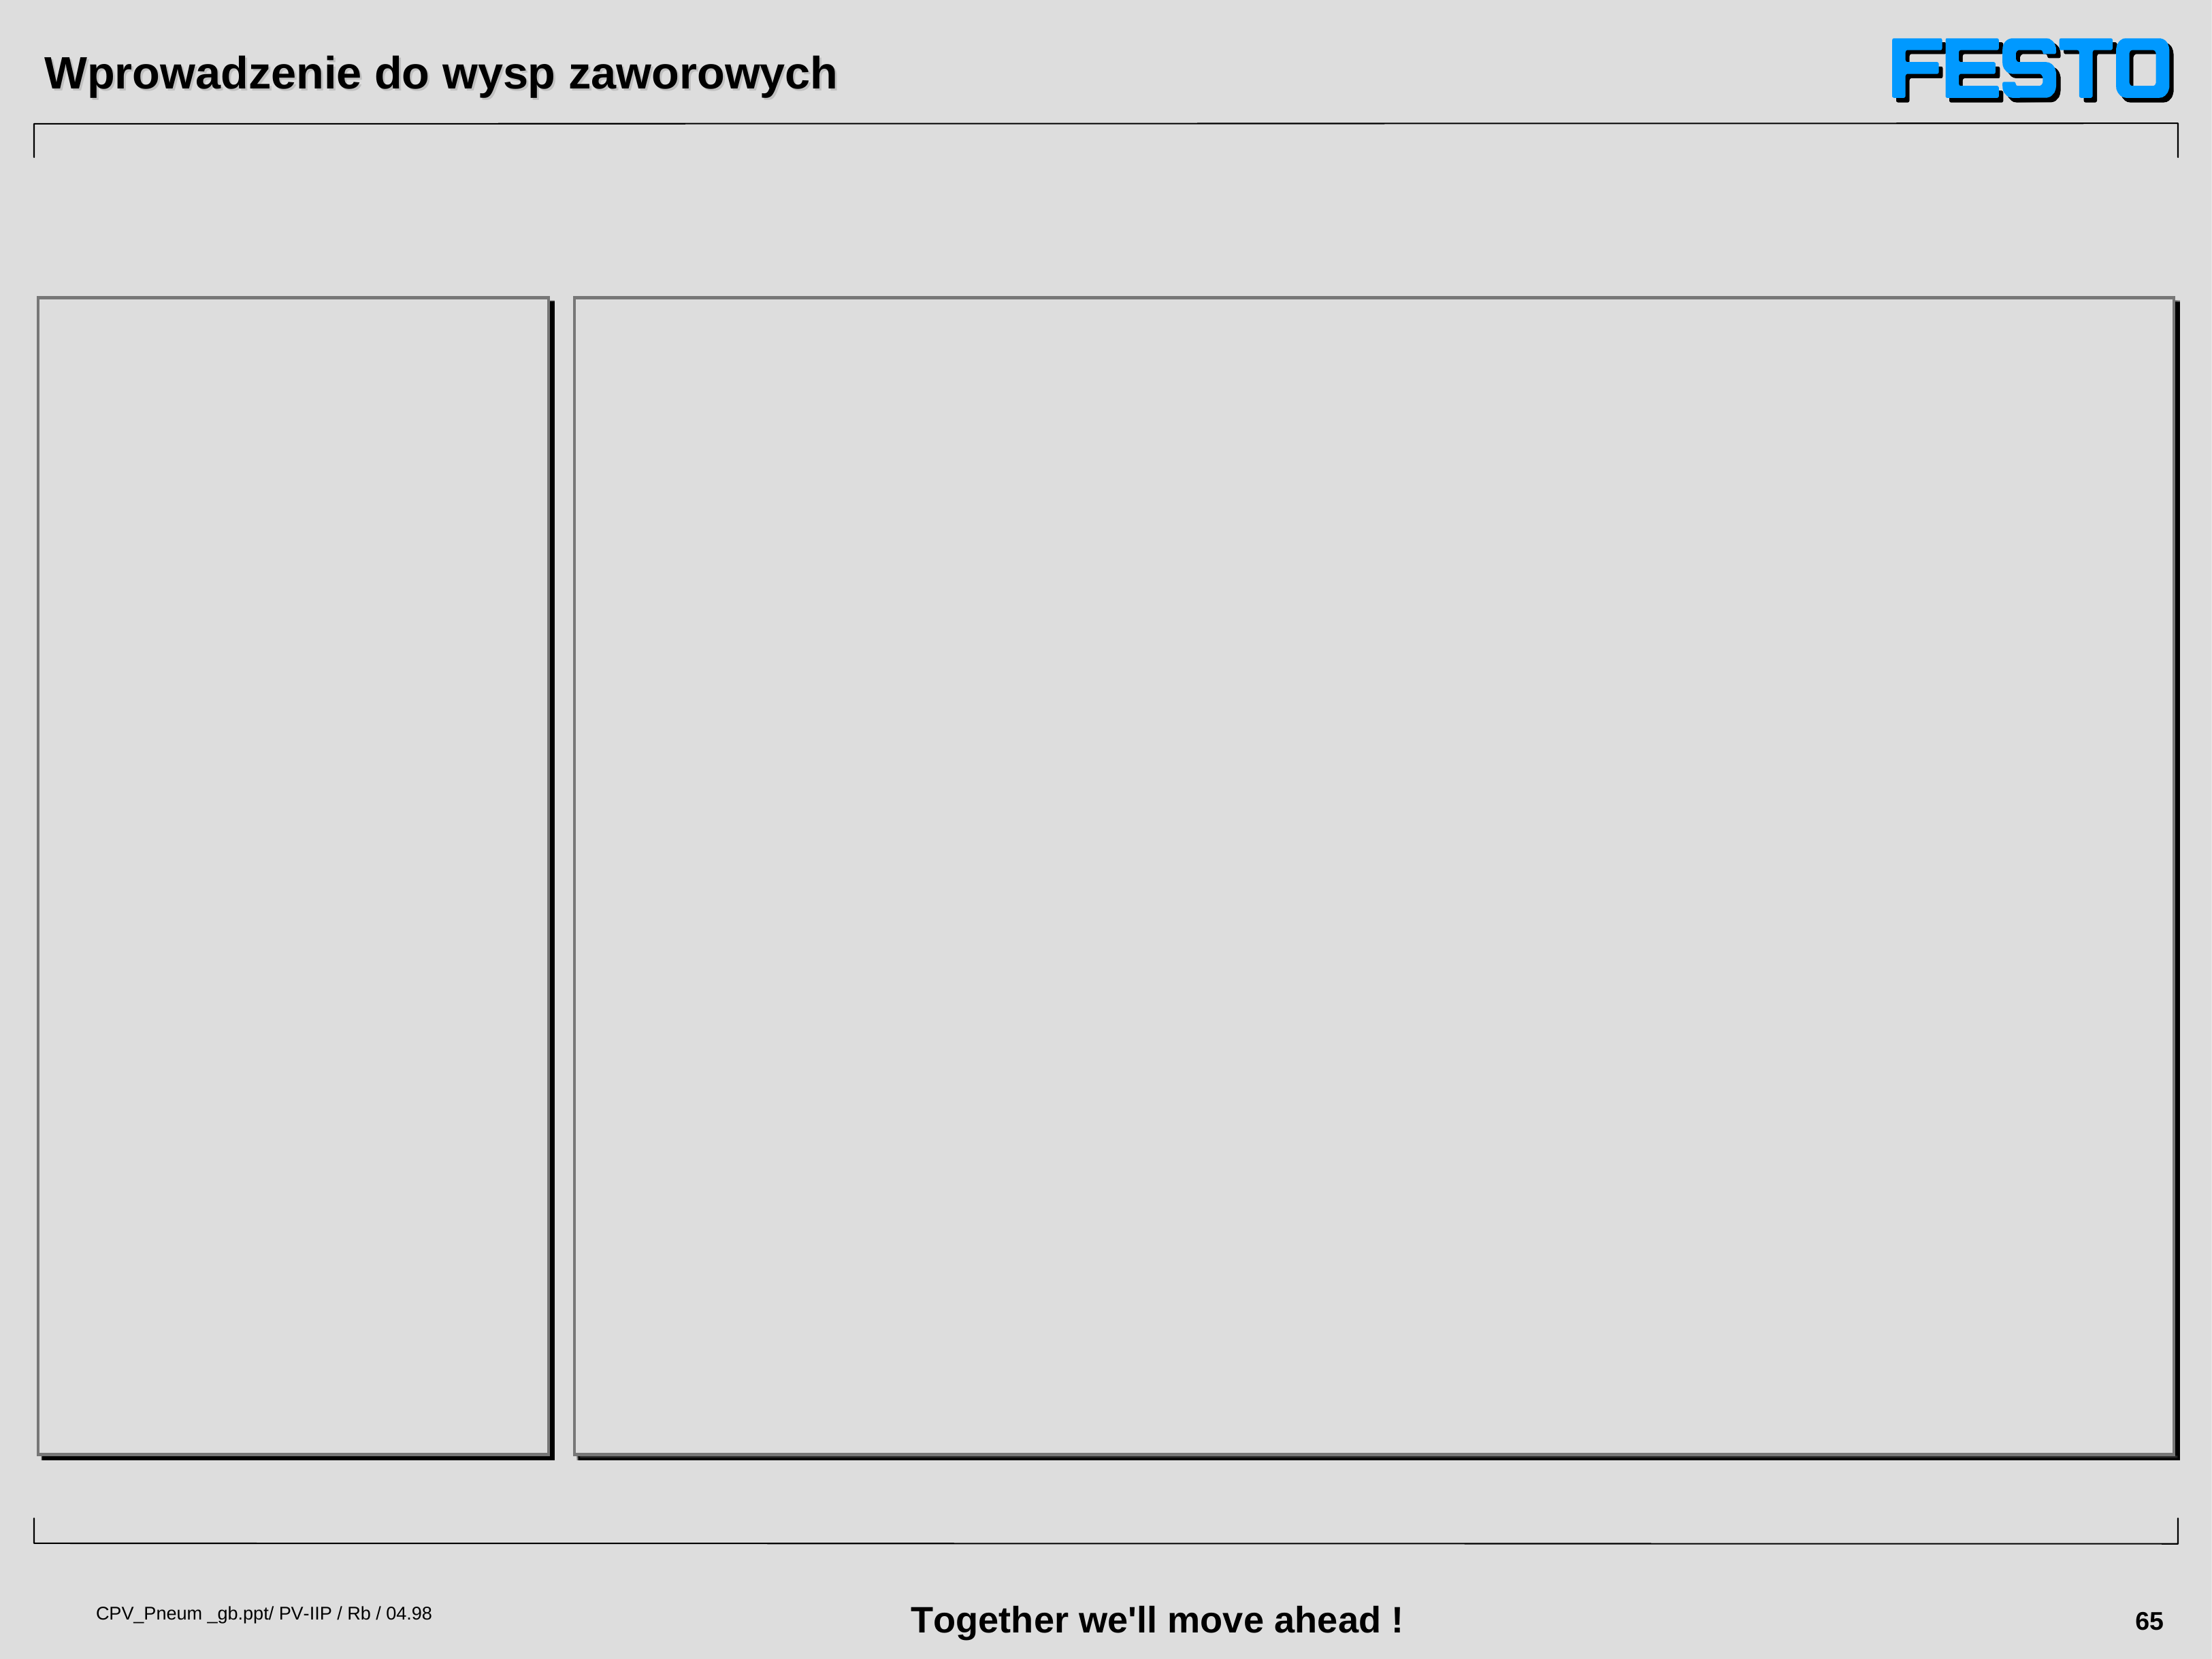

#
CPV_Pneum _gb.ppt/ PV-IIP / Rb / 04.98
Together we'll move ahead !
65